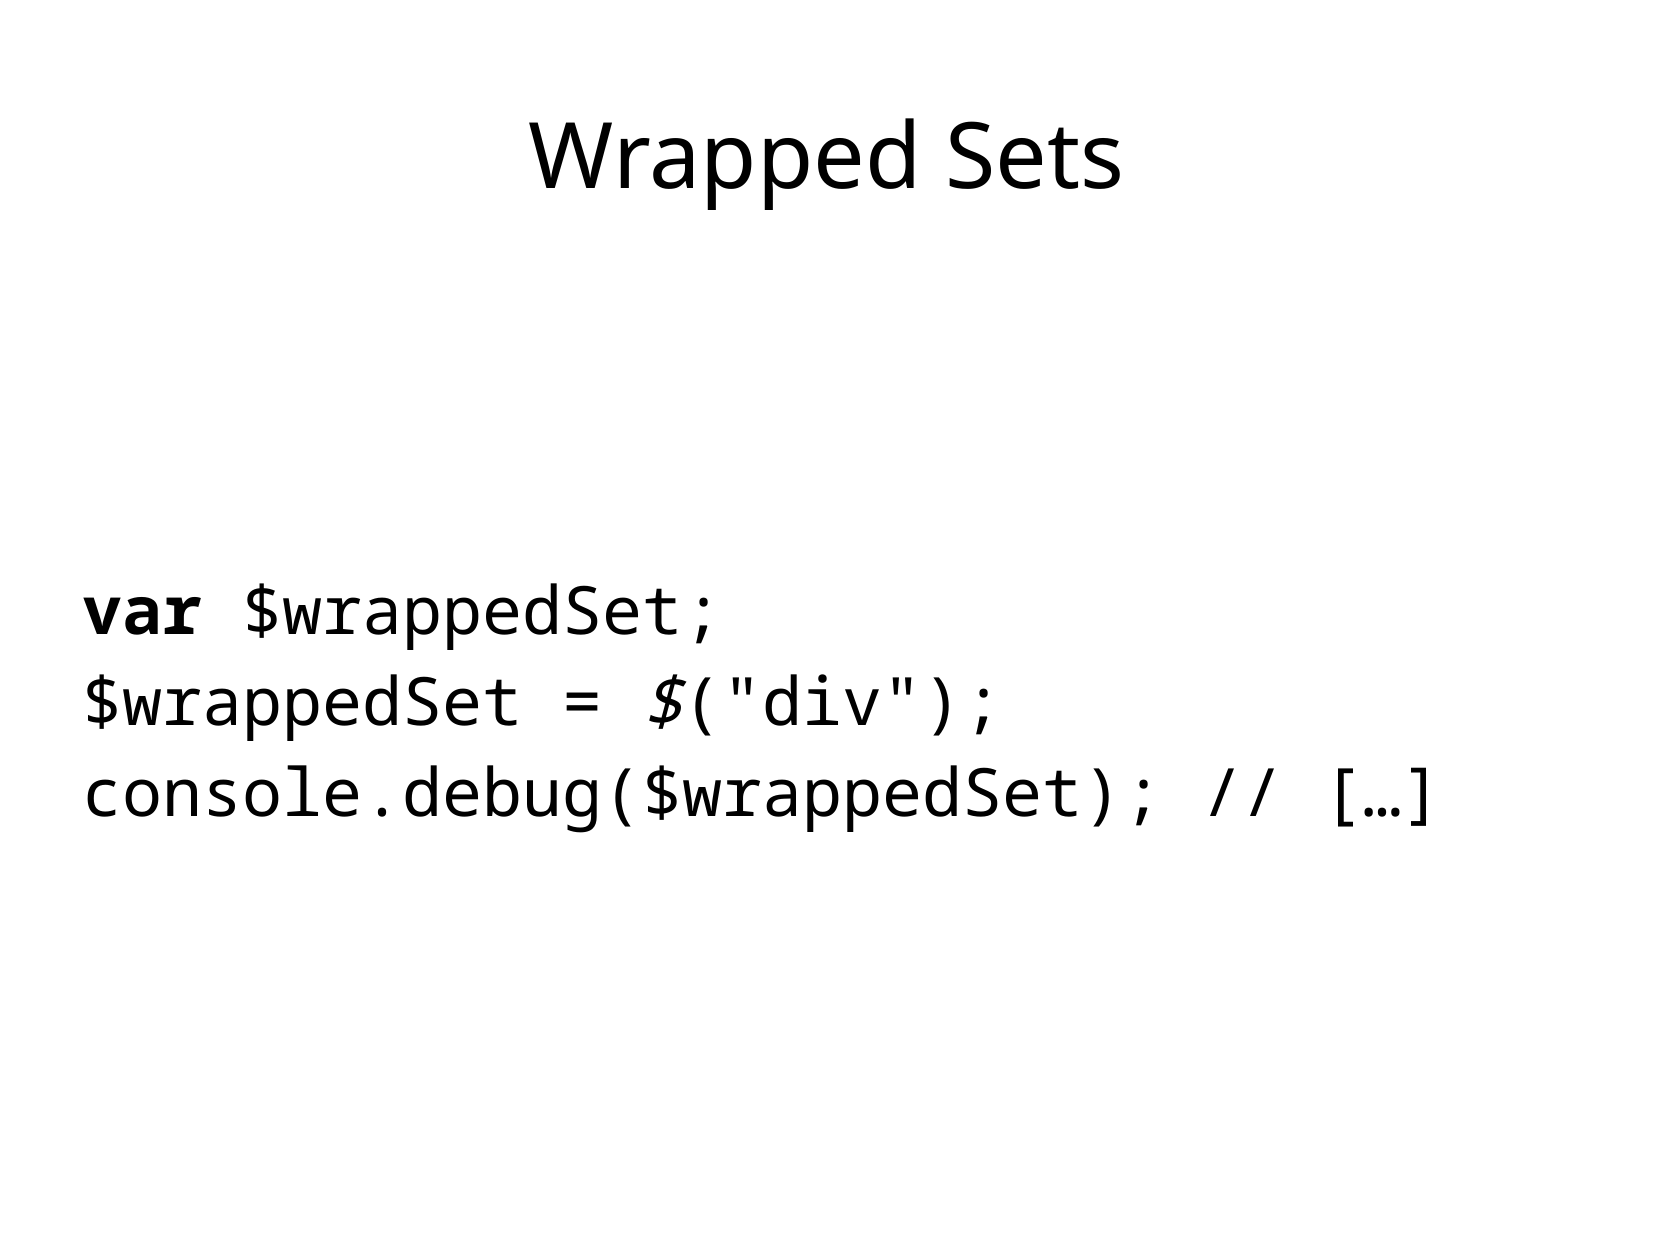

# Wrapped Sets
var $wrappedSet;
$wrappedSet = $("div");
console.debug($wrappedSet); // […]